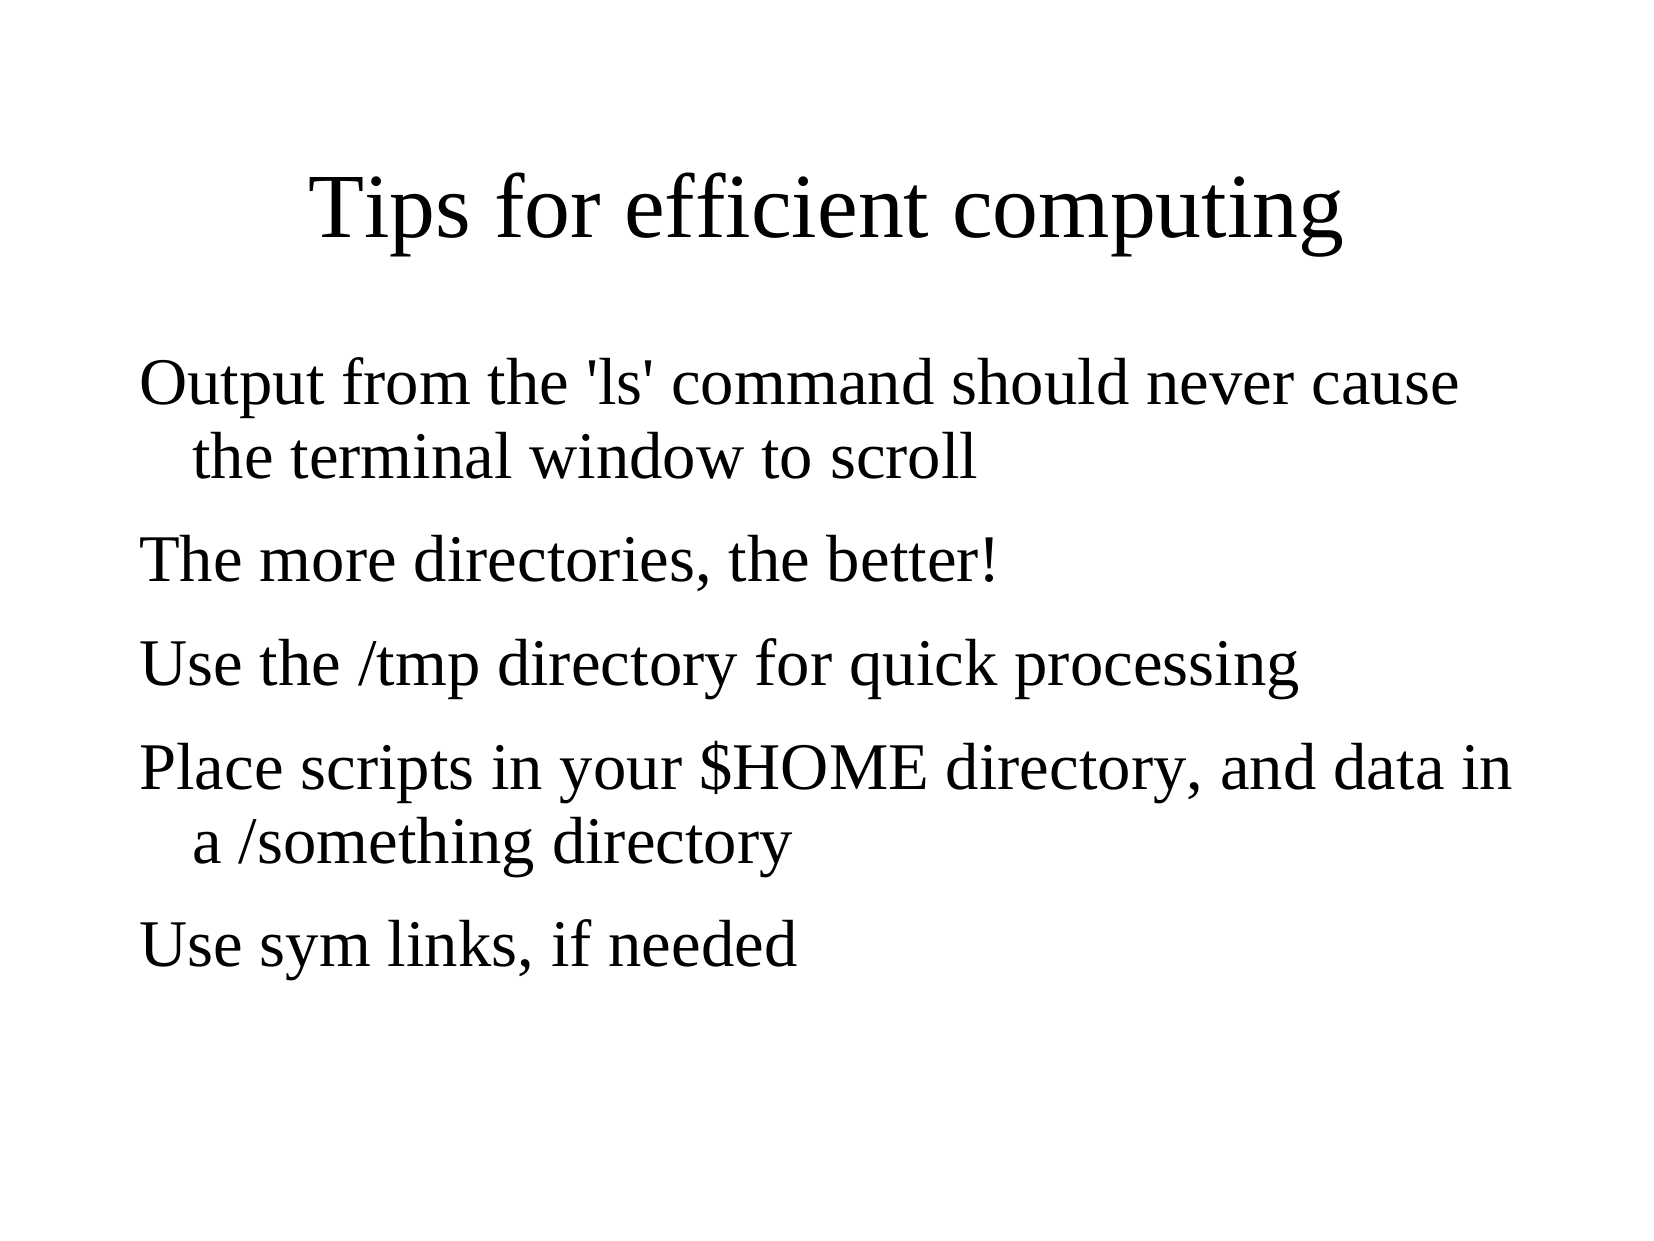

# Tips for efficient computing
Output from the 'ls' command should never cause the terminal window to scroll
The more directories, the better!
Use the /tmp directory for quick processing
Place scripts in your $HOME directory, and data in a /something directory
Use sym links, if needed